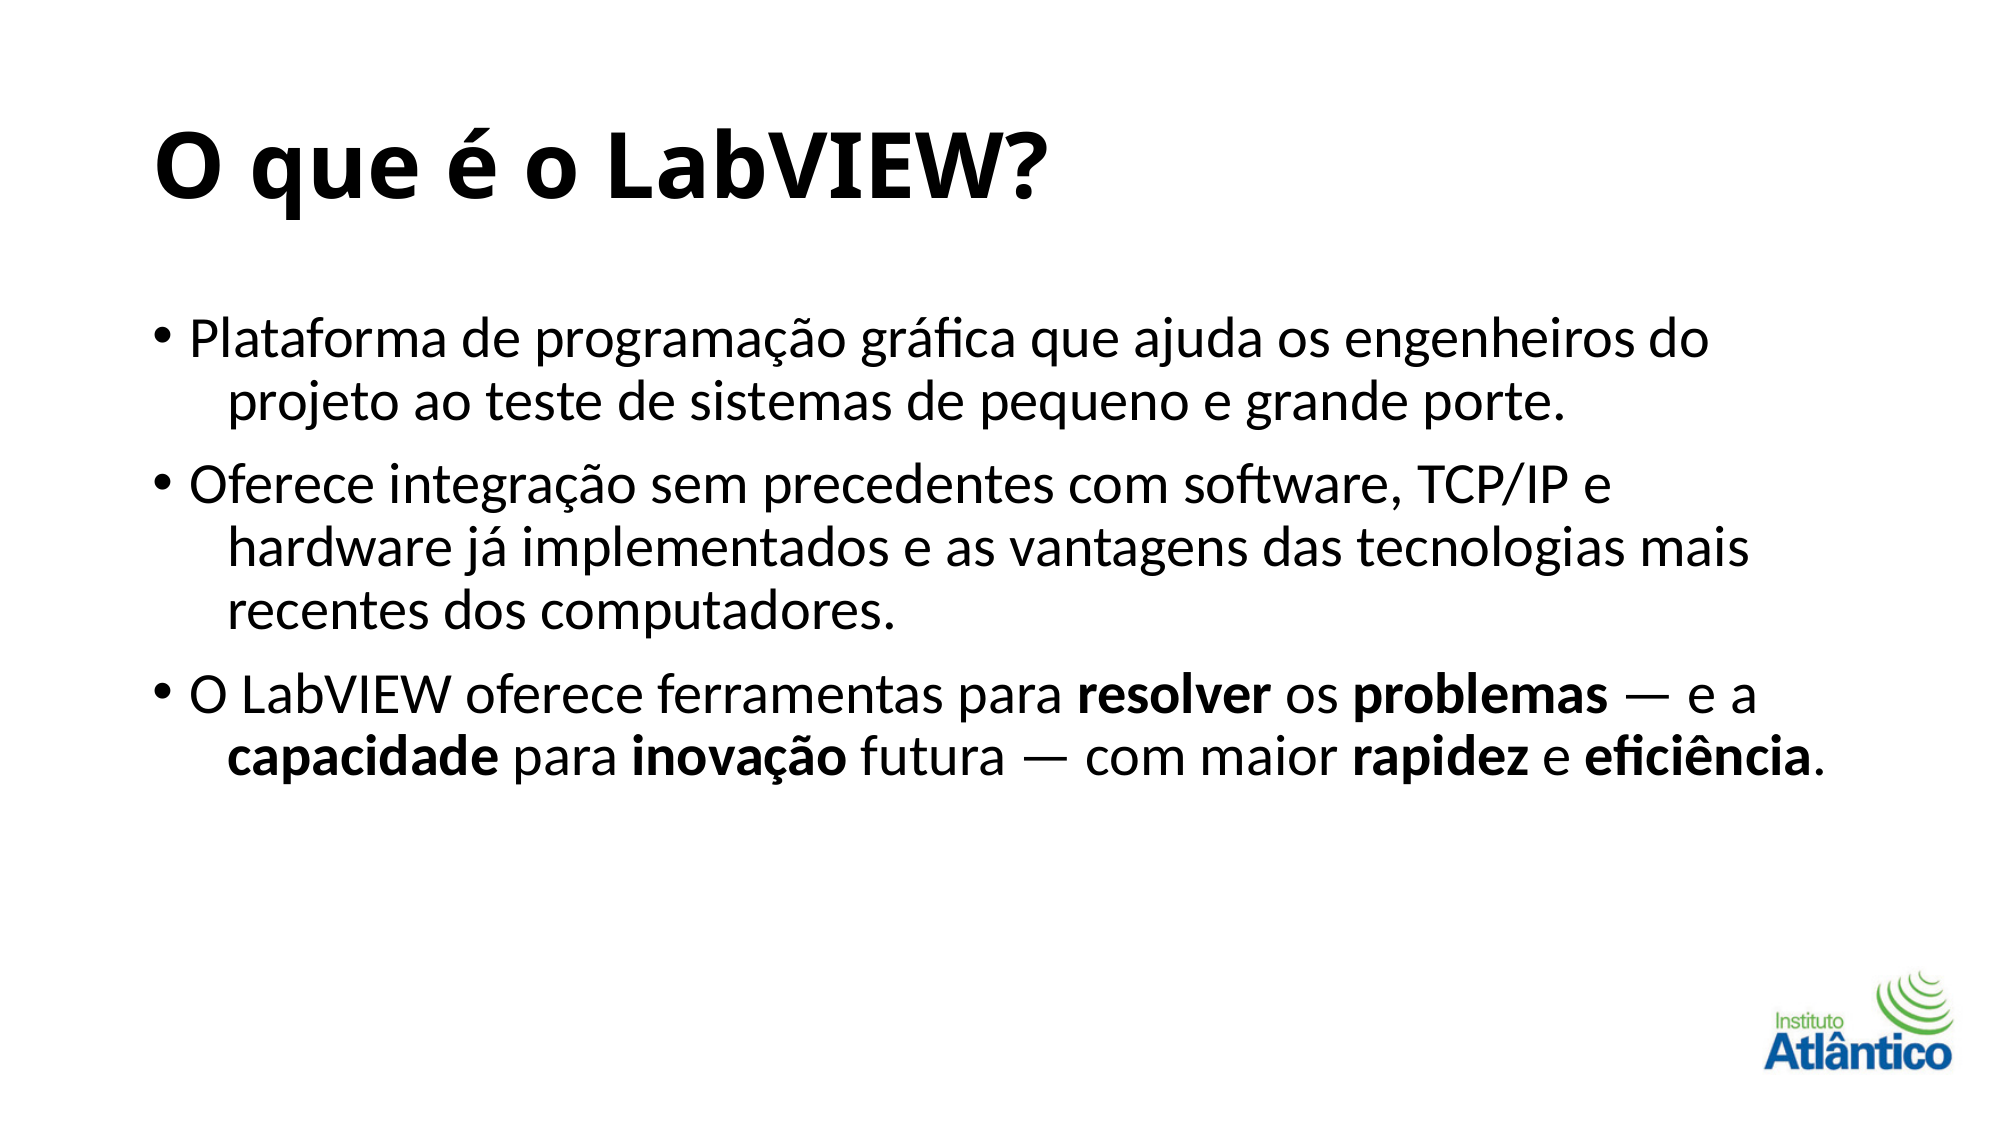

# O que é o LabVIEW?
Plataforma de programação gráfica que ajuda os engenheiros do projeto ao teste de sistemas de pequeno e grande porte.
Oferece integração sem precedentes com software, TCP/IP e hardware já implementados e as vantagens das tecnologias mais recentes dos computadores.
O LabVIEW oferece ferramentas para resolver os problemas — e a capacidade para inovação futura — com maior rapidez e eficiência.